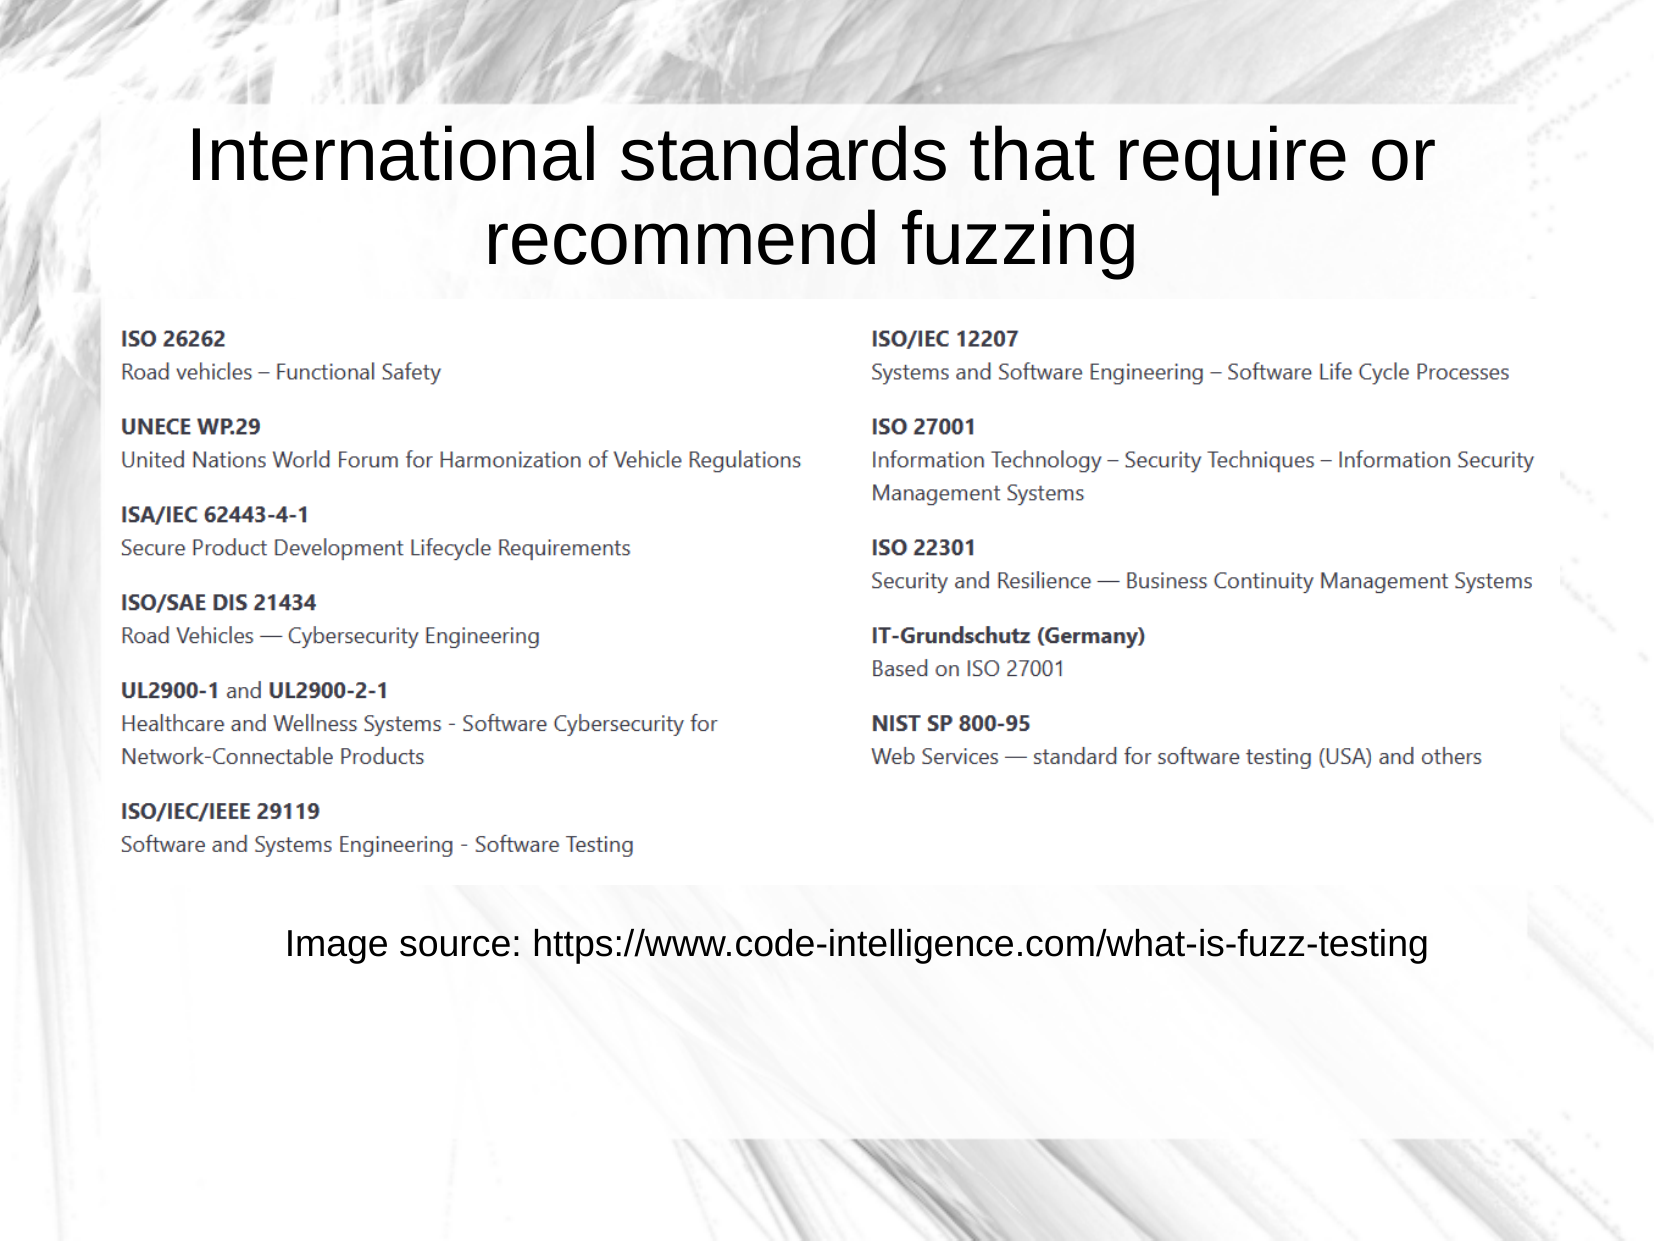

# International standards that require or recommend fuzzing
Image source: https://www.code-intelligence.com/what-is-fuzz-testing